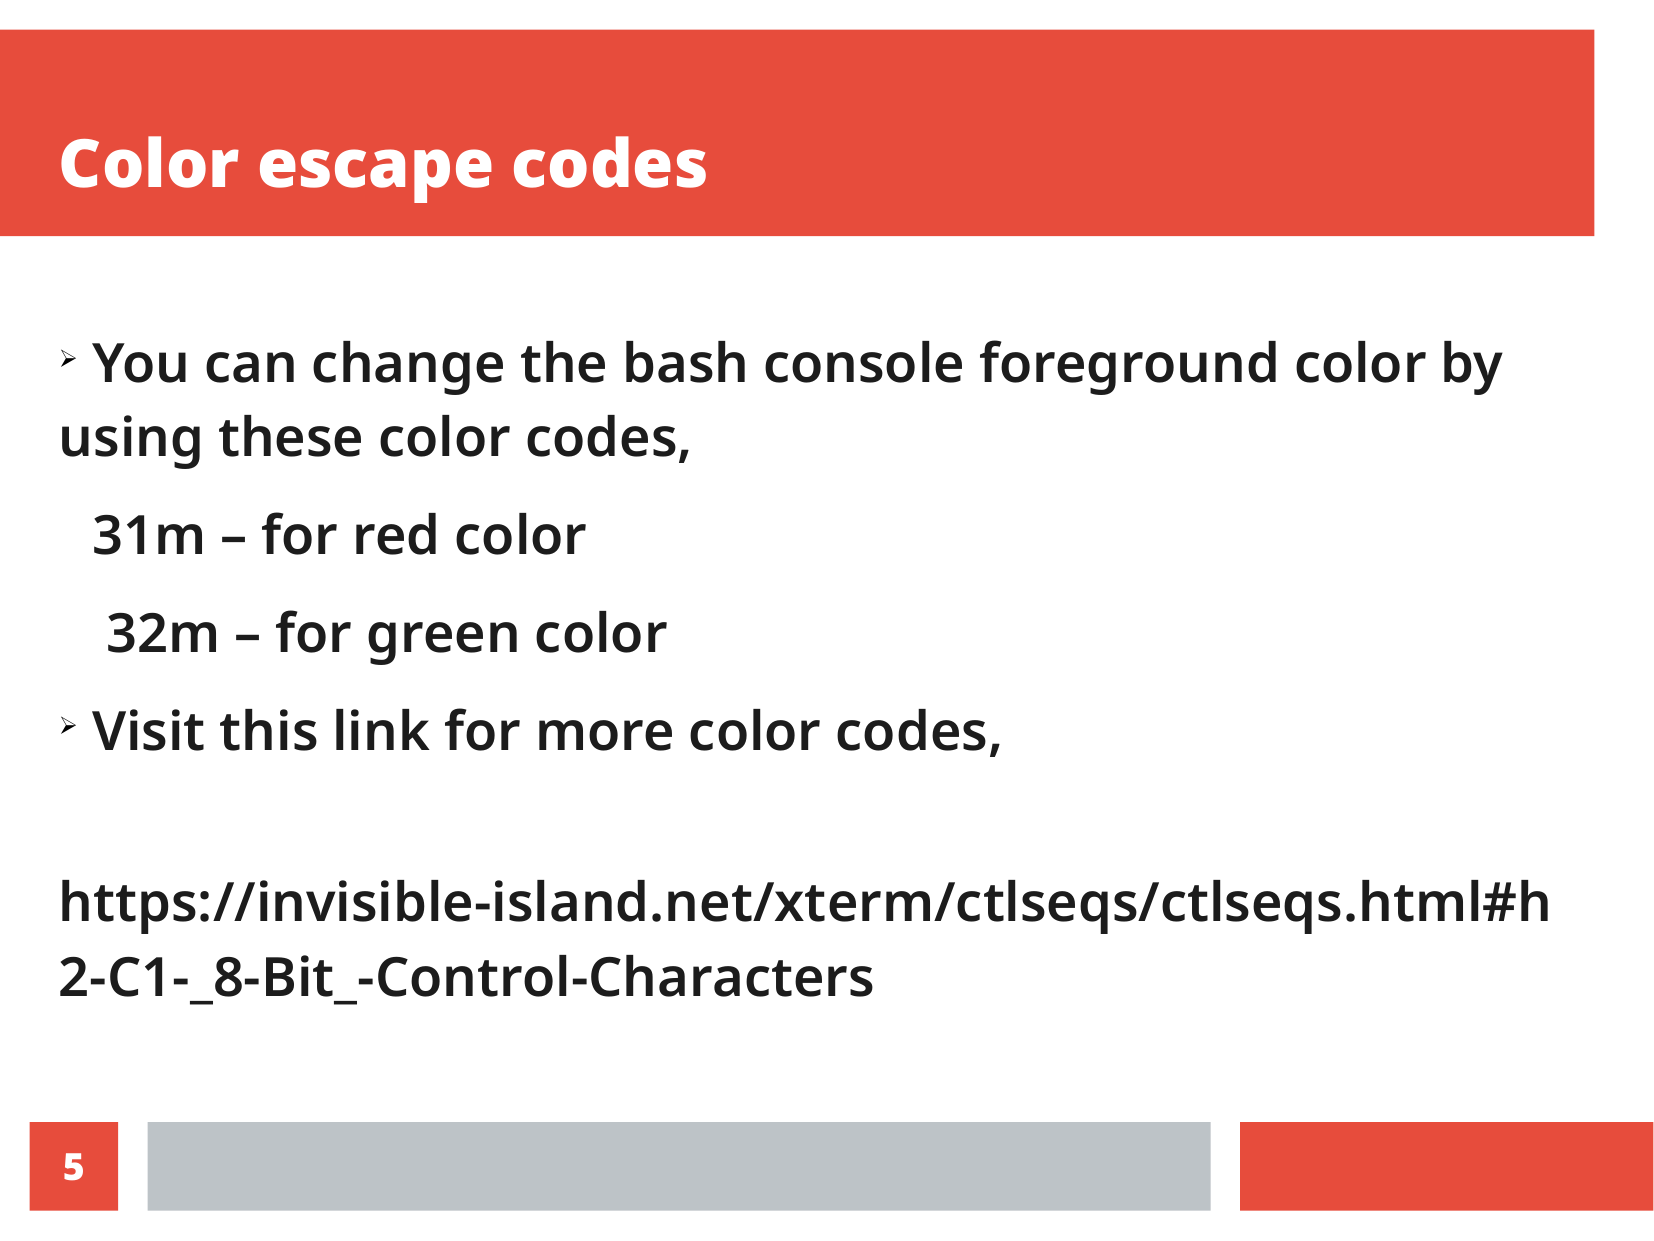

# Color escape codes
 You can change the bash console foreground color by using these color codes,
 31m – for red color
 32m – for green color
 Visit this link for more color codes,
 https://invisible-island.net/xterm/ctlseqs/ctlseqs.html#h2-C1-_8-Bit_-Control-Characters
5